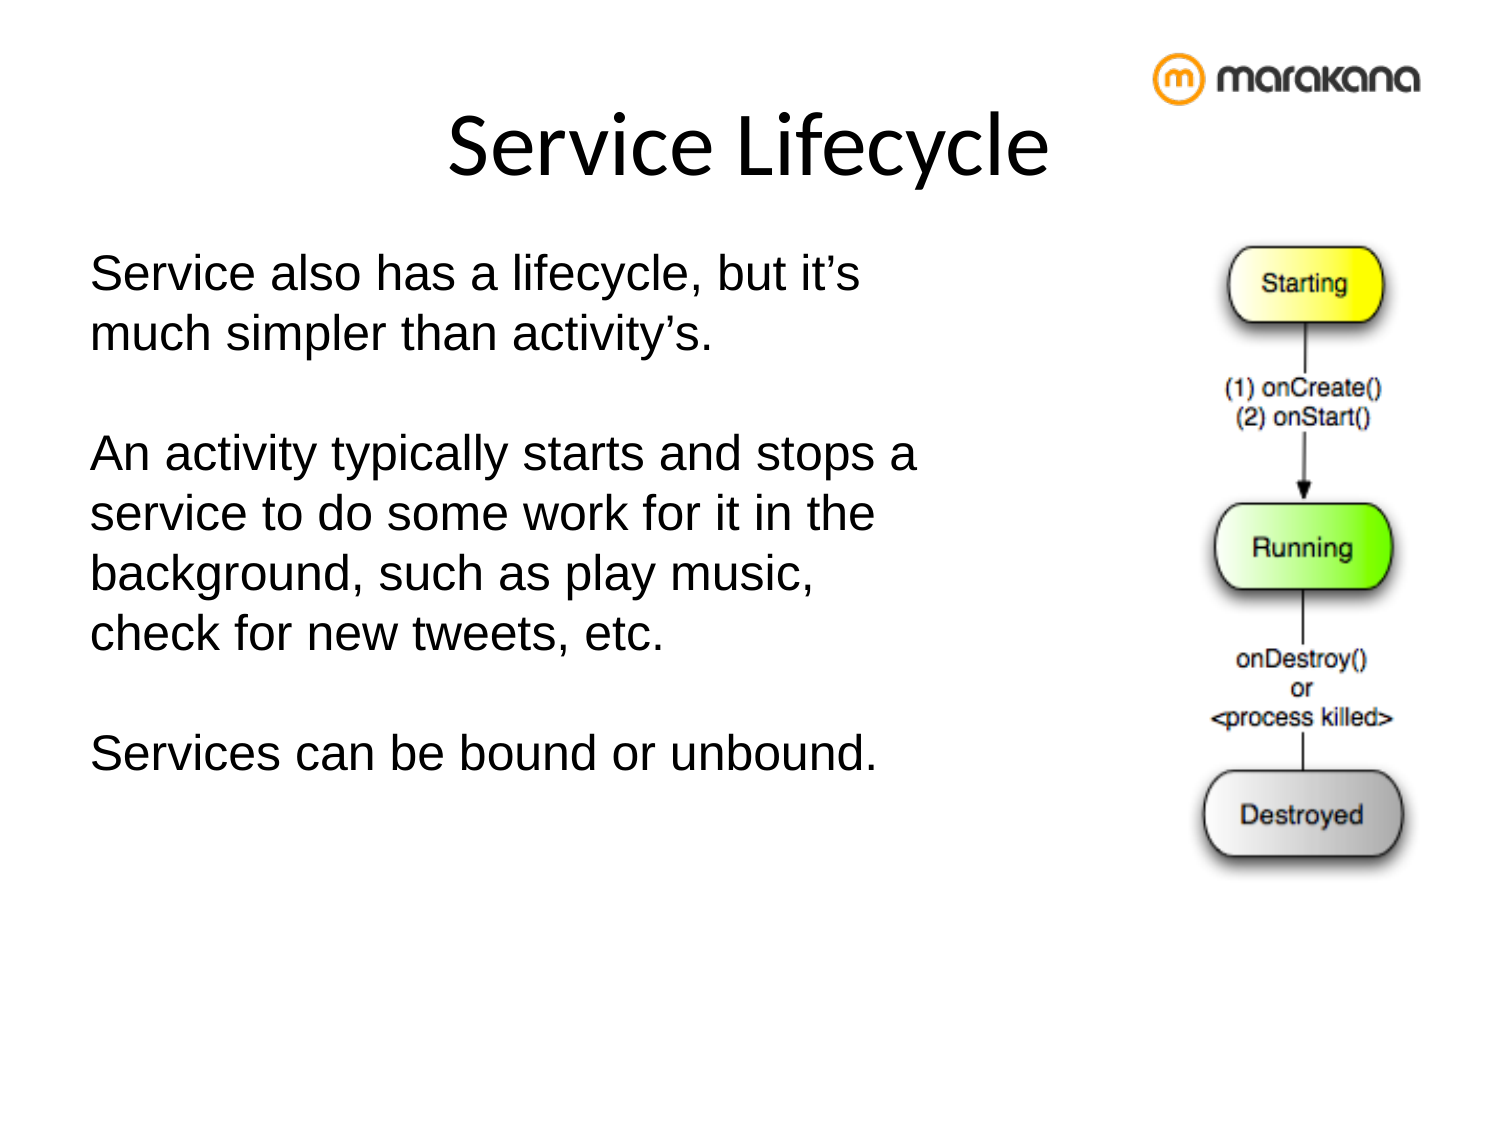

# Service Lifecycle
Service also has a lifecycle, but it’s much simpler than activity’s.
An activity typically starts and stops a service to do some work for it in the background, such as play music, check for new tweets, etc.
Services can be bound or unbound.